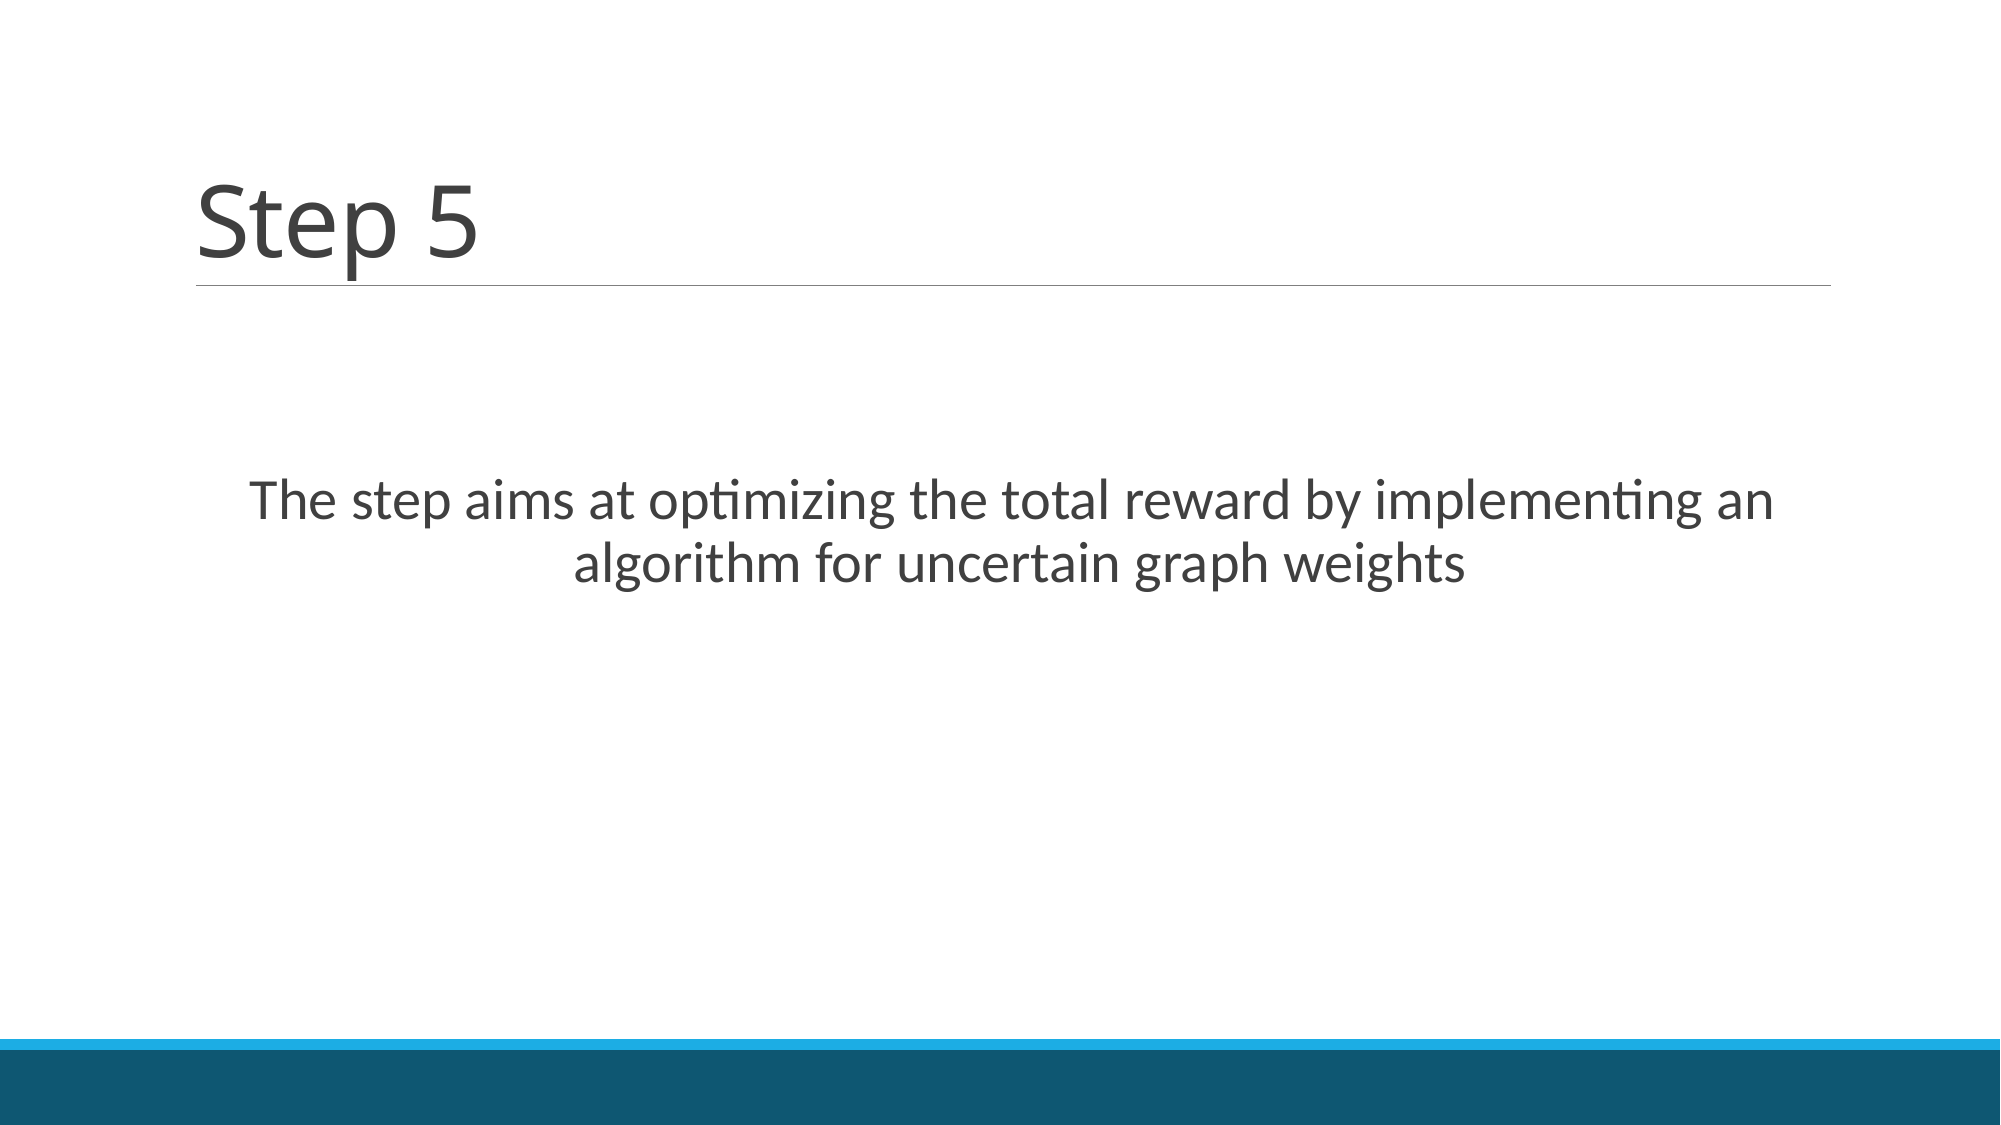

# Step 5
The step aims at optimizing the total reward by implementing an algorithm for uncertain graph weights